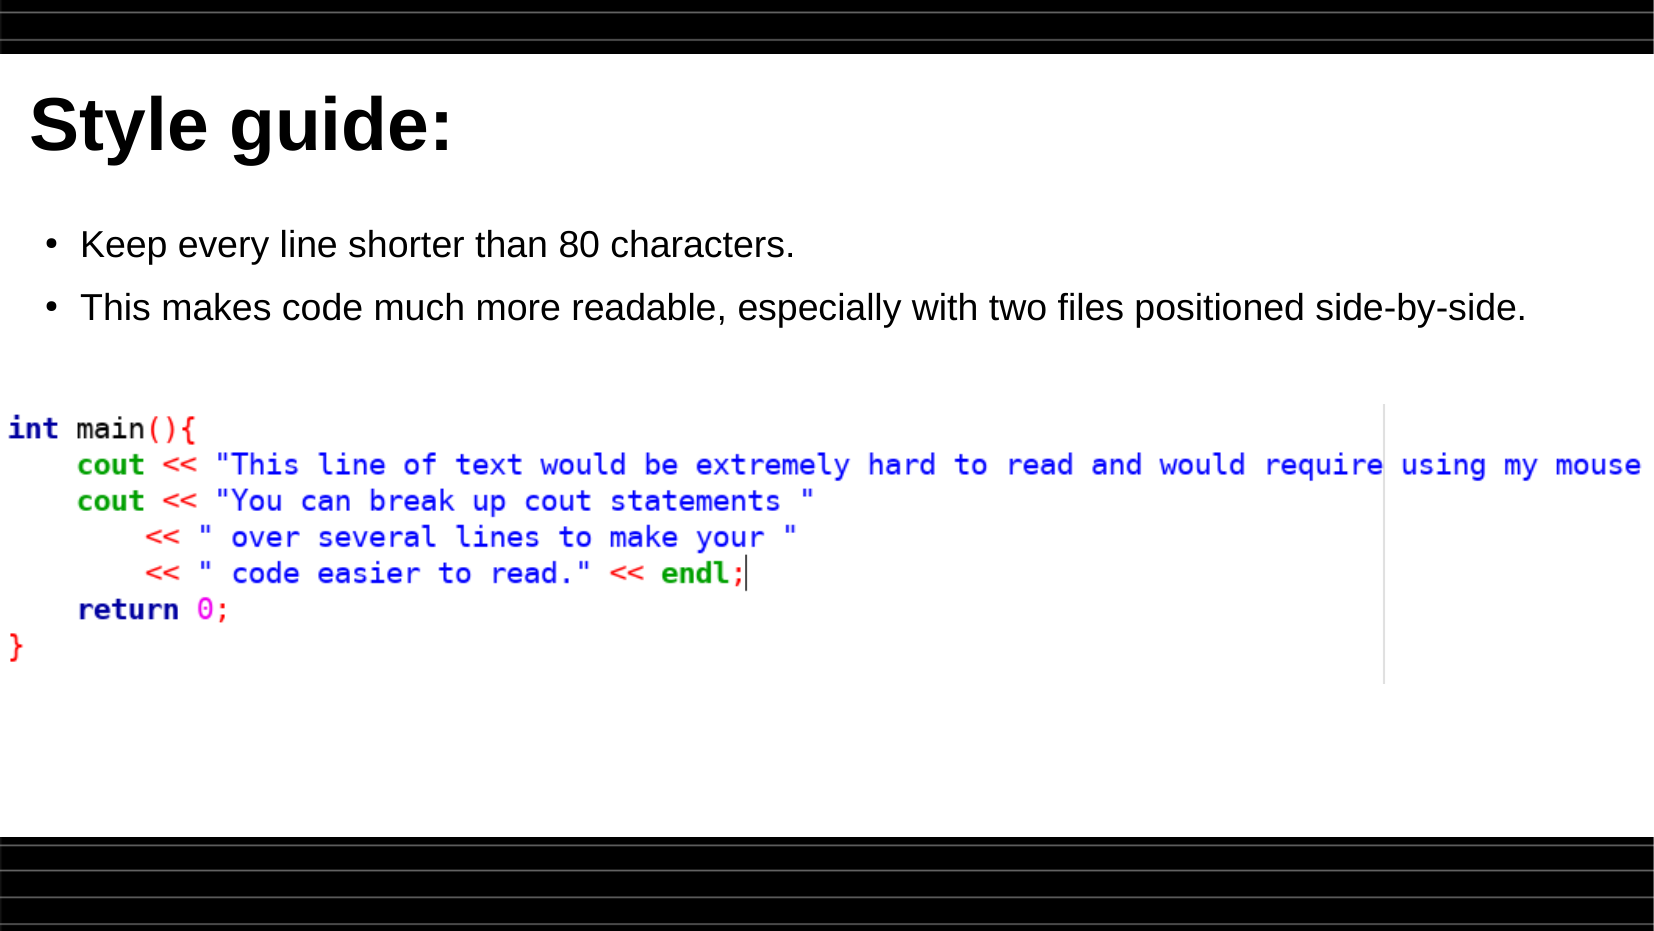

Style guide:
Keep every line shorter than 80 characters.
This makes code much more readable, especially with two files positioned side-by-side.